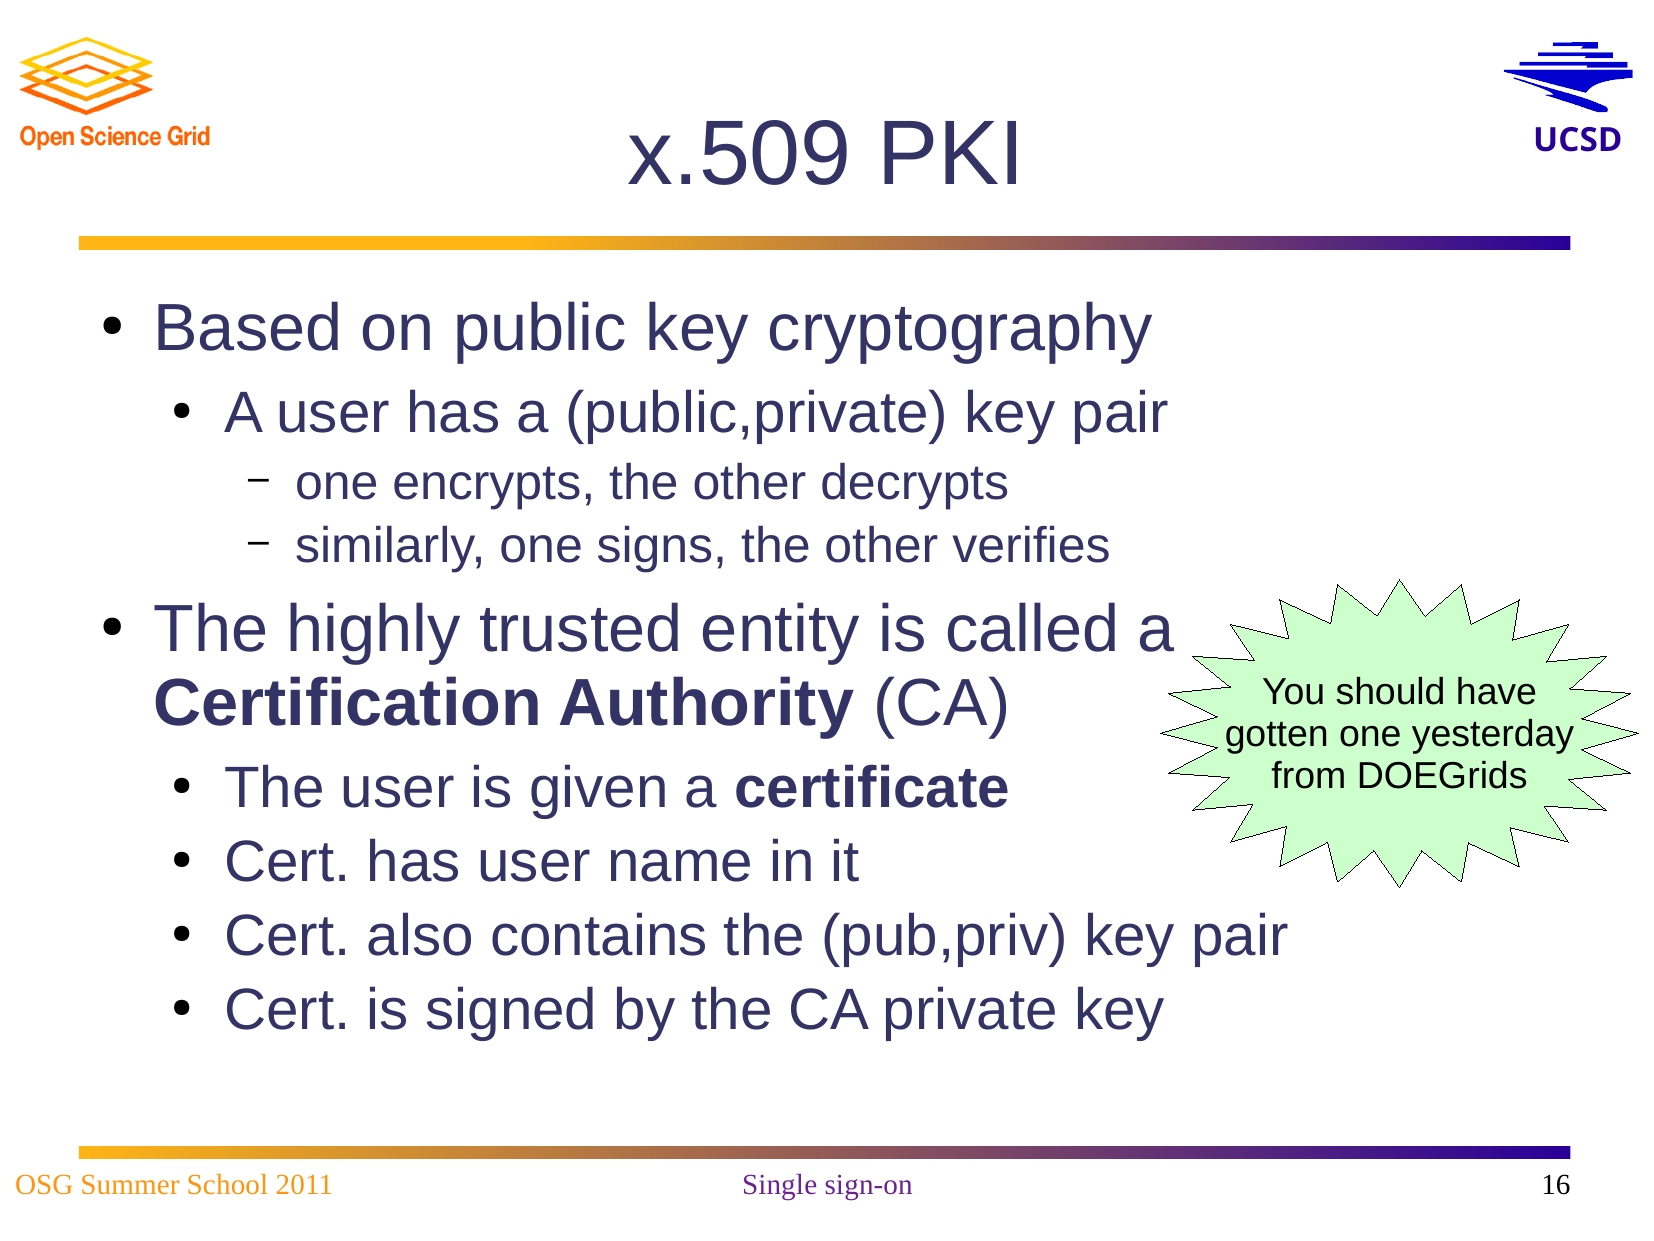

# x.509 PKI
Based on public key cryptography
A user has a (public,private) key pair
one encrypts, the other decrypts
similarly, one signs, the other verifies
The highly trusted entity is called a
Certification Authority (CA)
The user is given a certificate
Cert. has user name in it
Cert. also contains the (pub,priv) key pair
Cert. is signed by the CA private key
You should have
gotten one yesterday
from DOEGrids
OSG Summer School 2011
Single sign-on
16